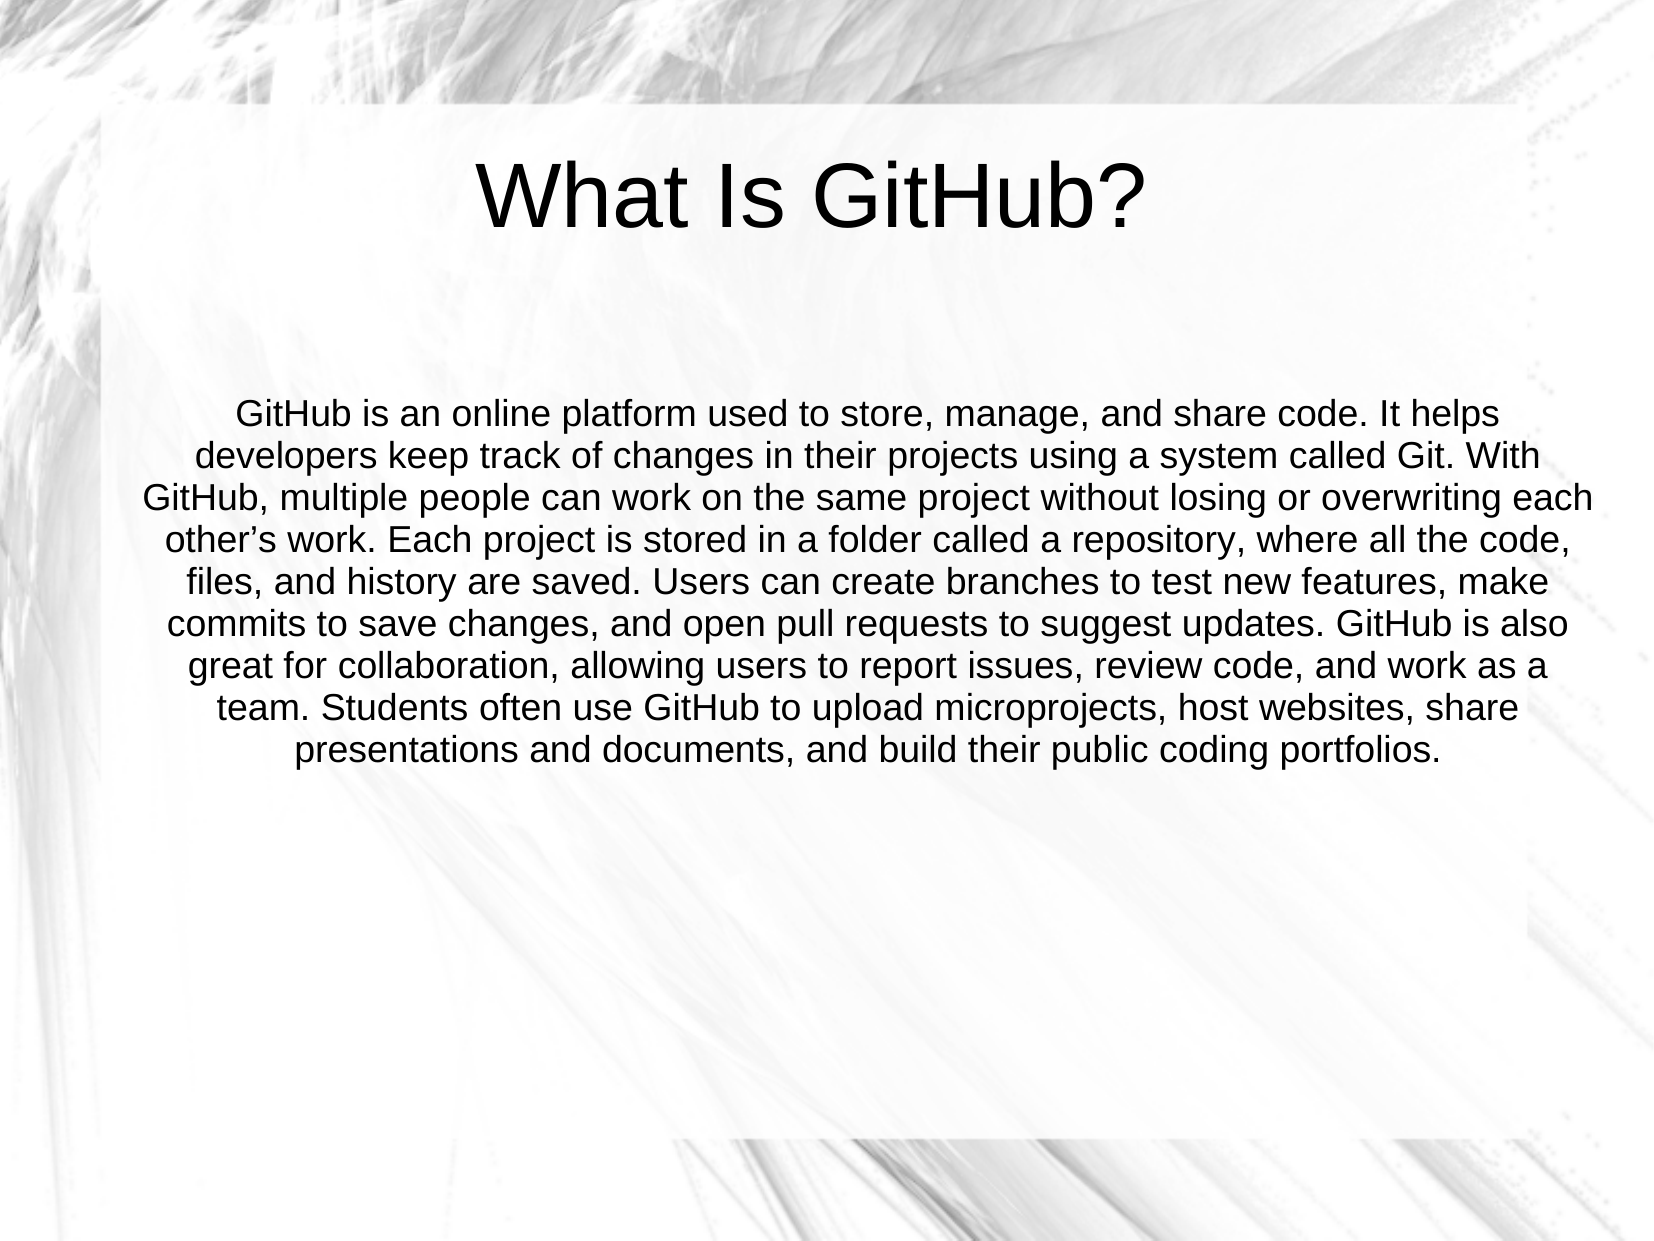

# What Is GitHub?
GitHub is an online platform used to store, manage, and share code. It helps developers keep track of changes in their projects using a system called Git. With GitHub, multiple people can work on the same project without losing or overwriting each other’s work. Each project is stored in a folder called a repository, where all the code, files, and history are saved. Users can create branches to test new features, make commits to save changes, and open pull requests to suggest updates. GitHub is also great for collaboration, allowing users to report issues, review code, and work as a team. Students often use GitHub to upload microprojects, host websites, share presentations and documents, and build their public coding portfolios.